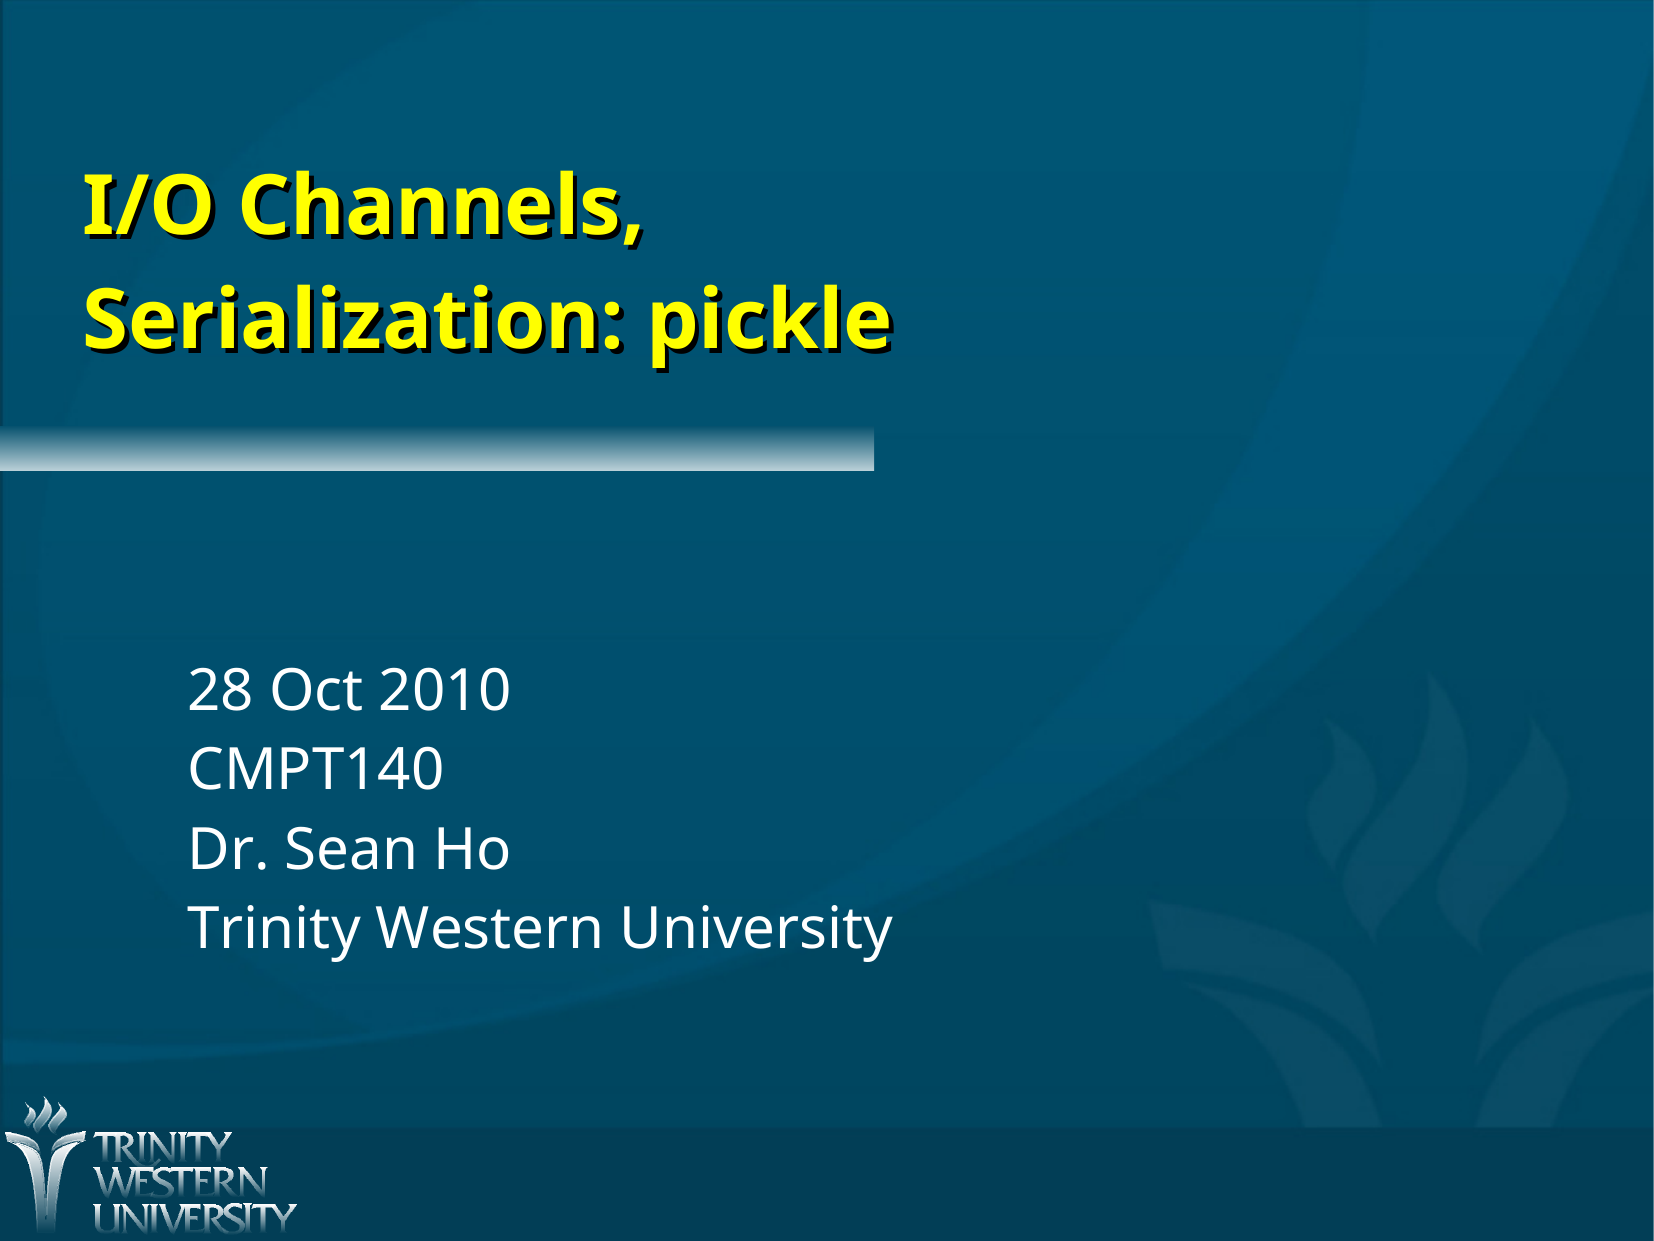

# I/O Channels, Serialization: pickle
28 Oct 2010
CMPT140
Dr. Sean Ho
Trinity Western University